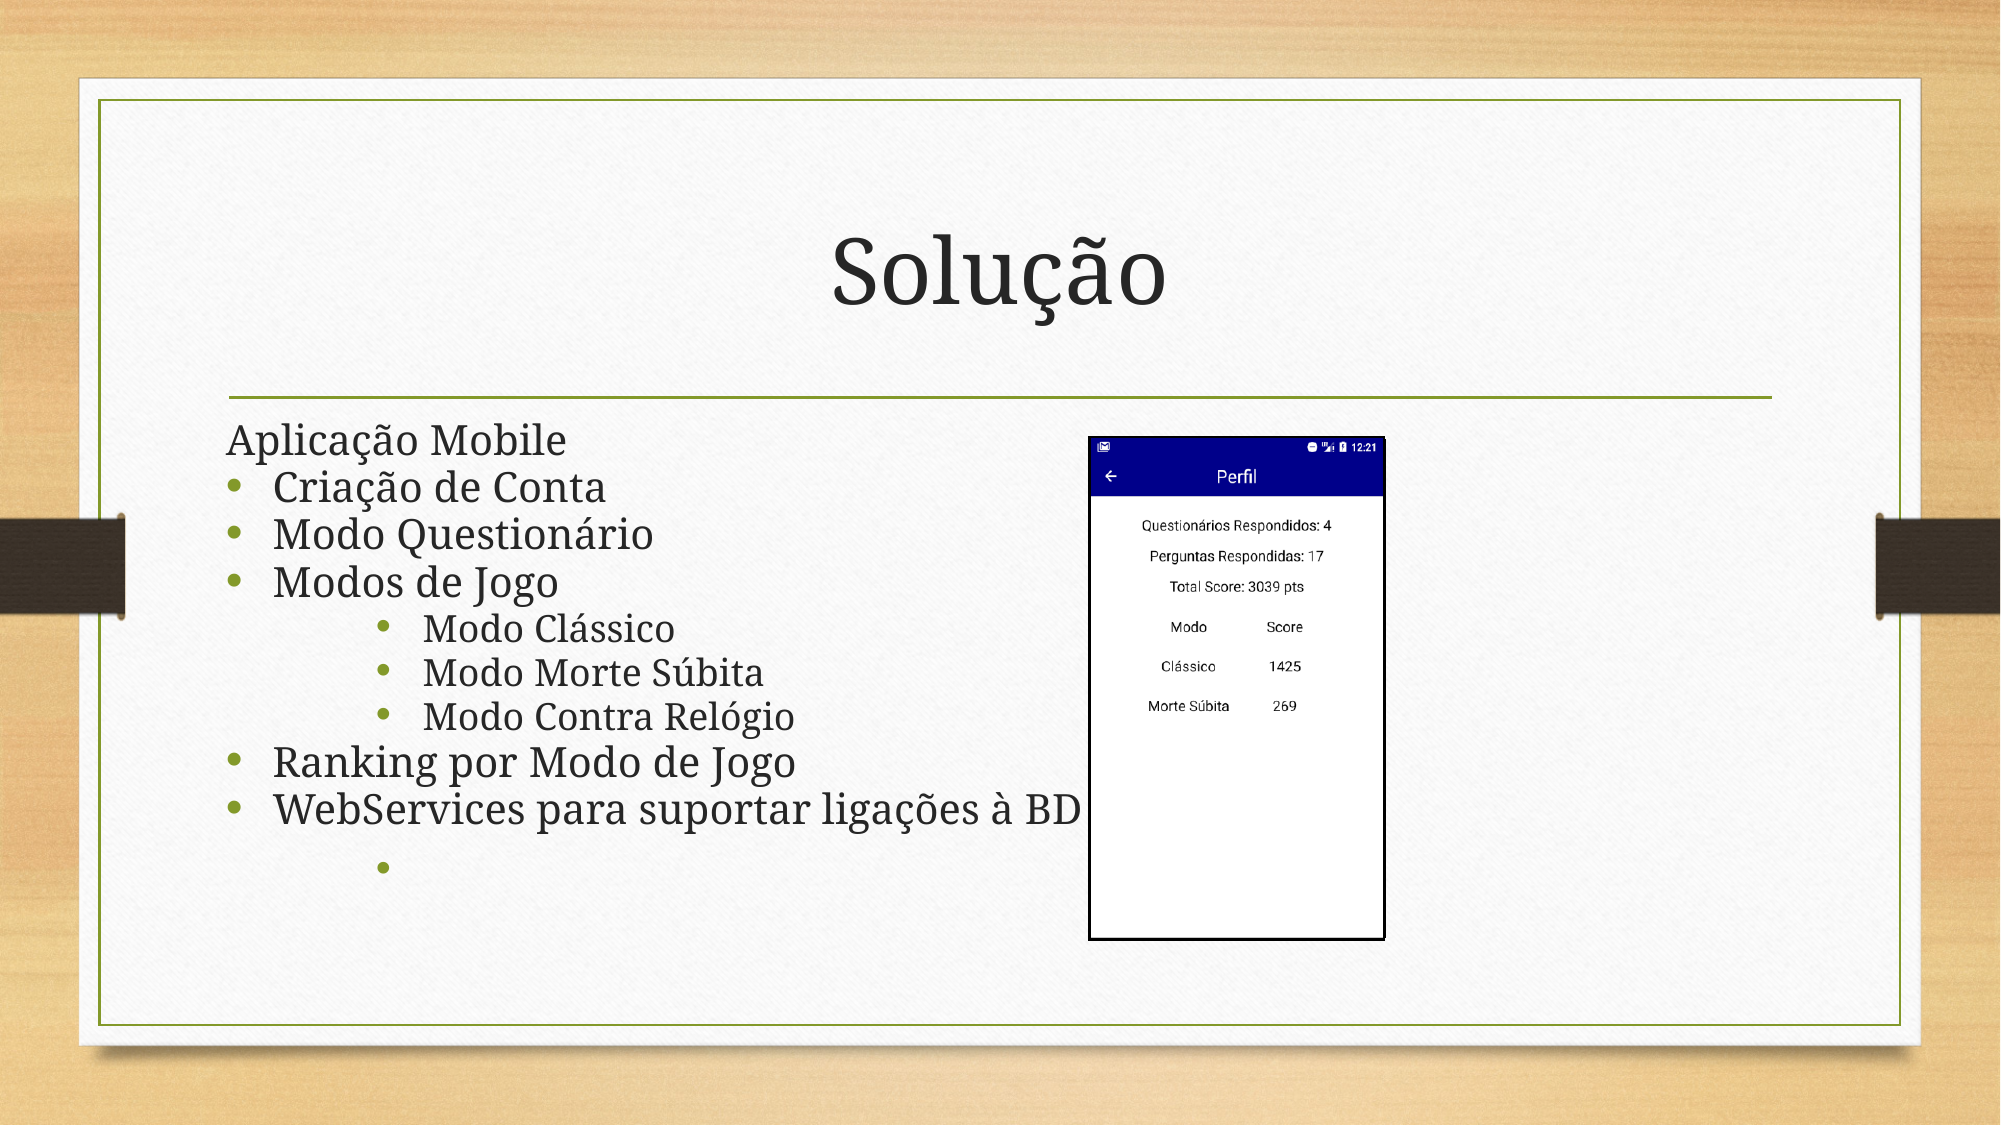

# Solução
Aplicação Mobile
Criação de Conta
Modo Questionário
Modos de Jogo
Modo Clássico
Modo Morte Súbita
Modo Contra Relógio
Ranking por Modo de Jogo
WebServices para suportar ligações à BD